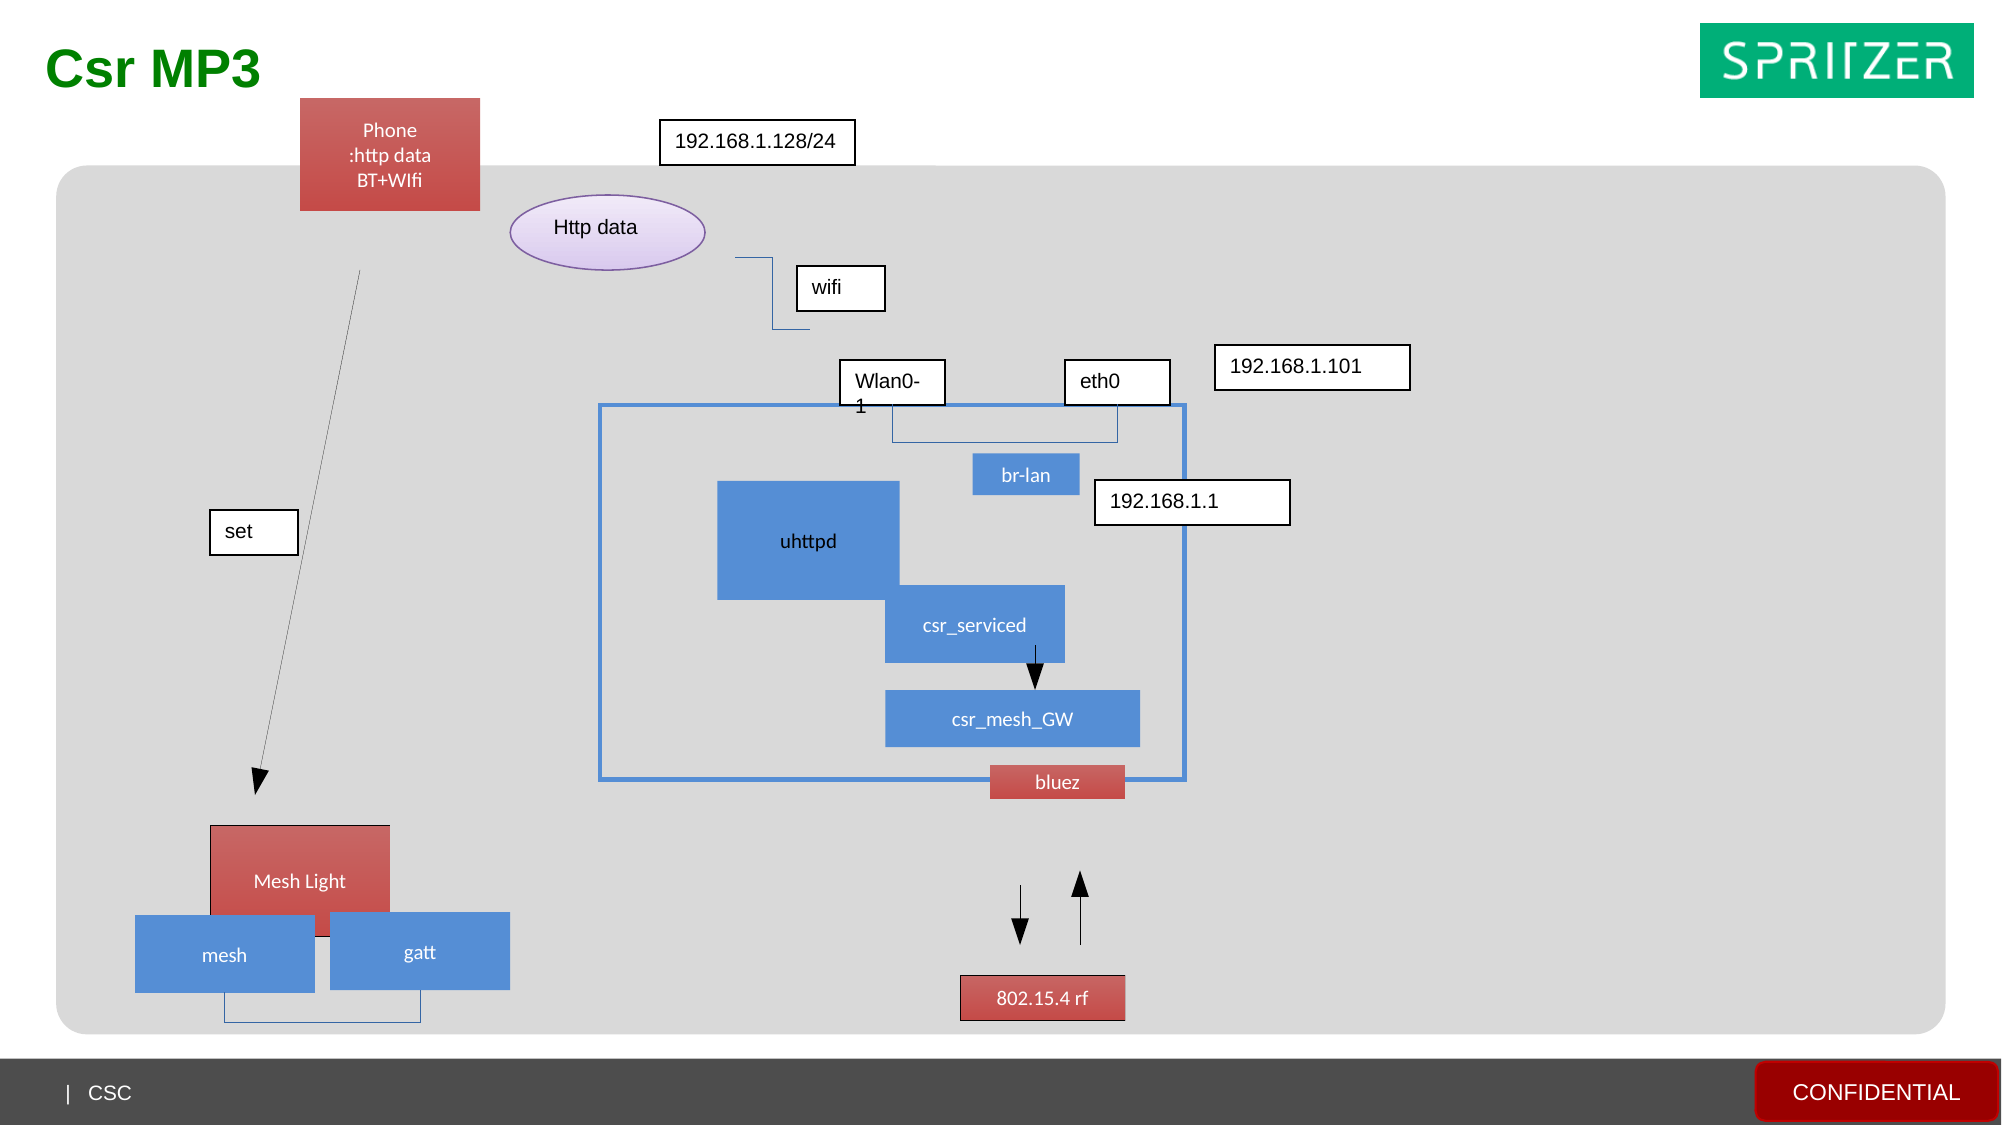

Csr MP3
Phone
:http data
BT+WIfi
192.168.1.128/24
Http data
wifi
192.168.1.101
Wlan0-1
eth0
br-lan
192.168.1.1
uhttpd
set
csr_serviced
csr_mesh_GW
bluez
Mesh Light
gatt
mesh
802.15.4 rf